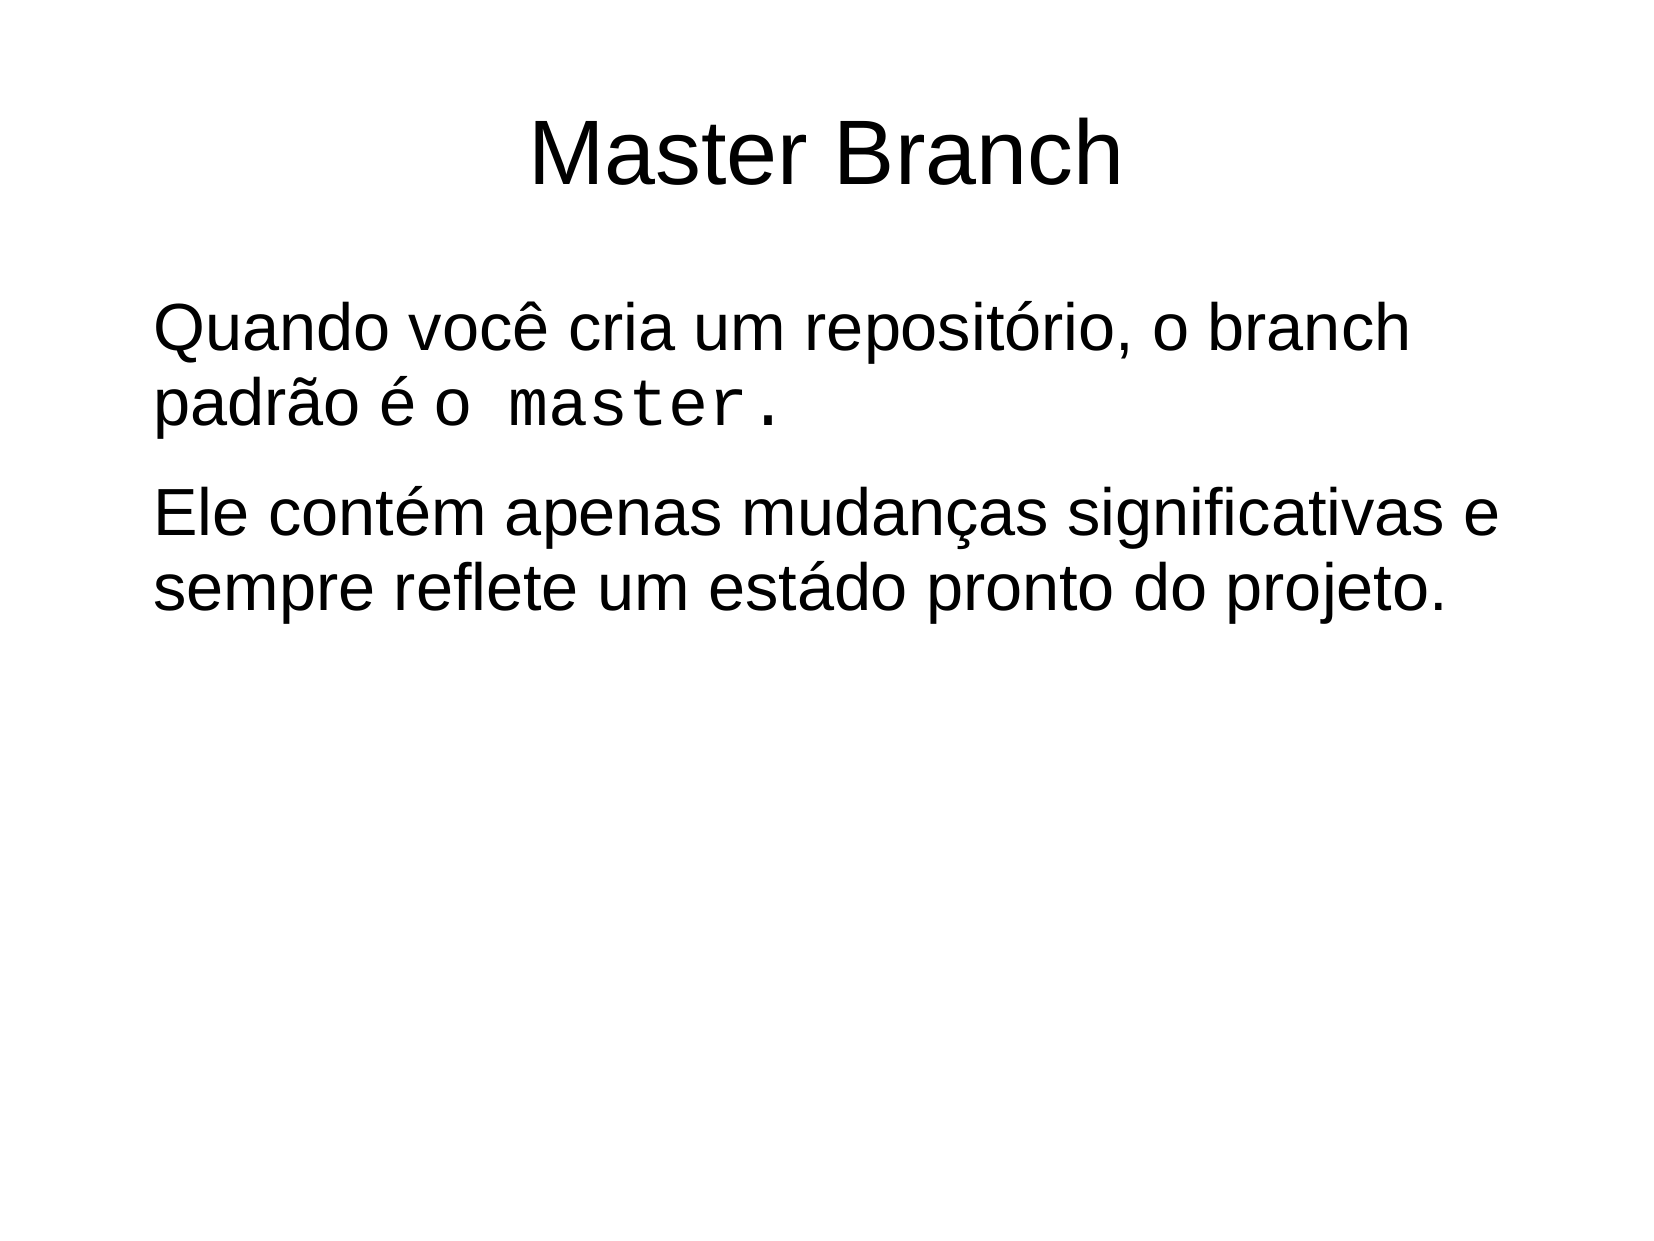

# Master Branch
Quando você cria um repositório, o branch padrão é o master.
Ele contém apenas mudanças significativas e sempre reflete um estádo pronto do projeto.